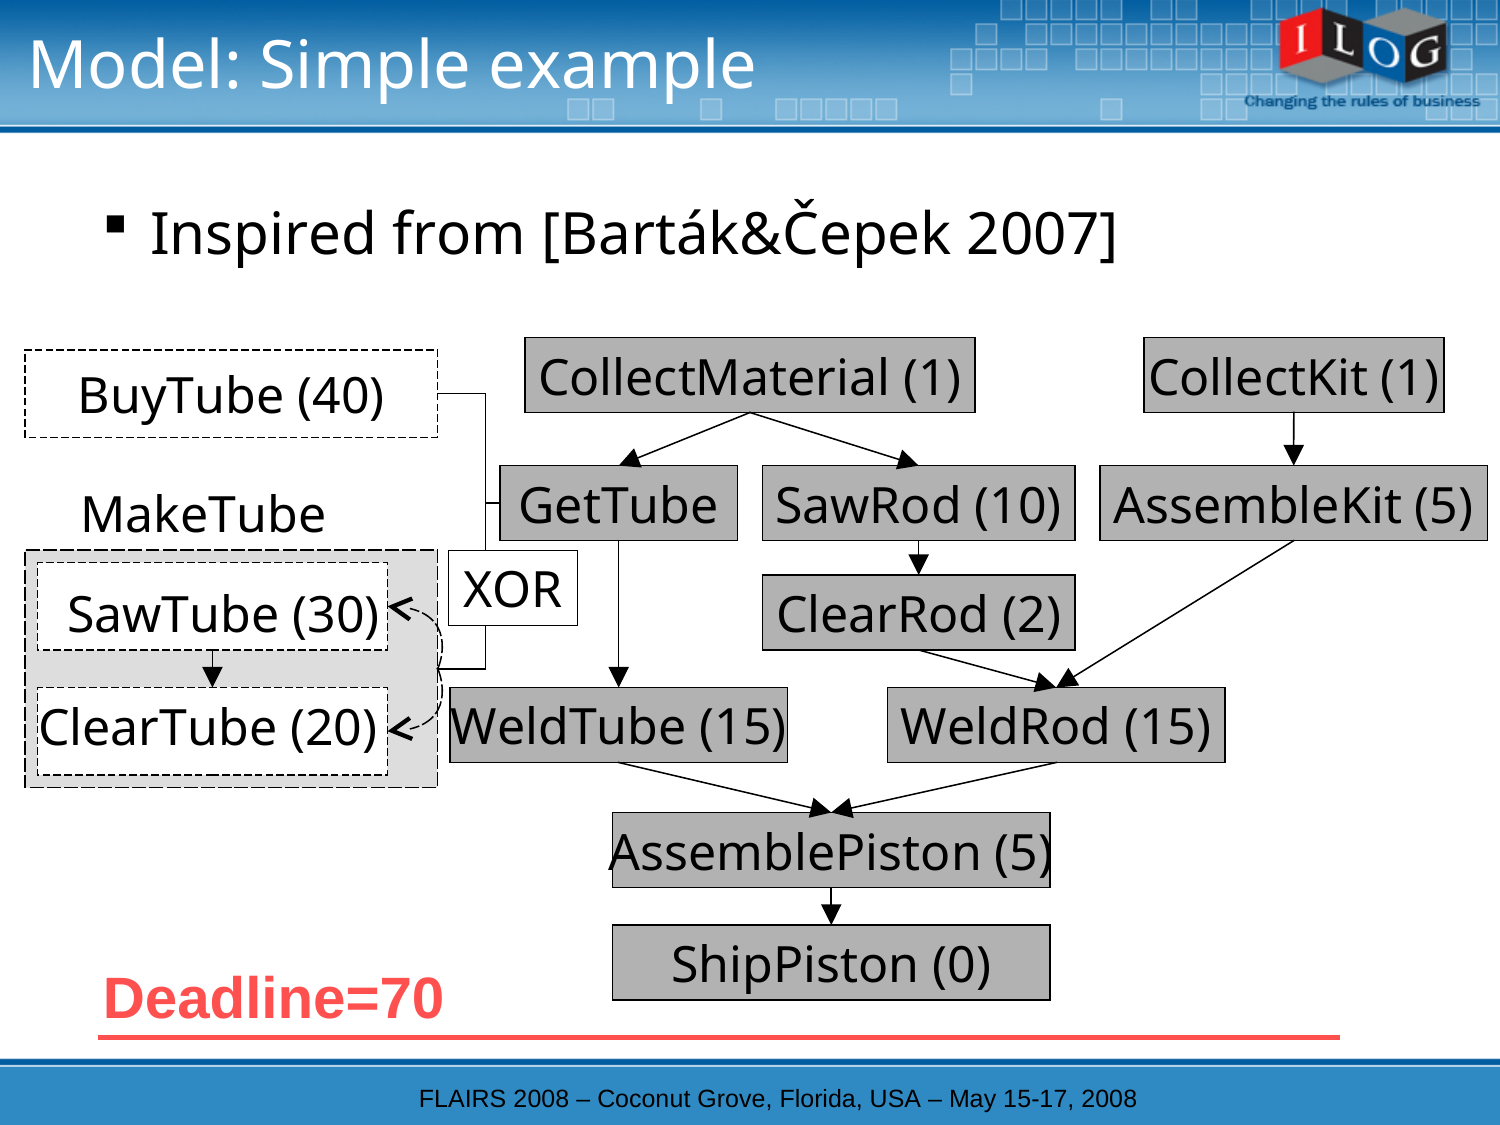

# Model: Simple example
Inspired from [Barták&Čepek 2007]
CollectMaterial (1)
CollectKit (1)
BuyTube (40)
GetTube
SawRod (10)
AssembleKit (5)
MakeTube
XOR
SawTube (30)
ClearRod (2)
ClearTube (20)
WeldTube (15)
WeldRod (15)
AssemblePiston (5)
ShipPiston (0)
Deadline=70
34
© ILOG, All rights reserved